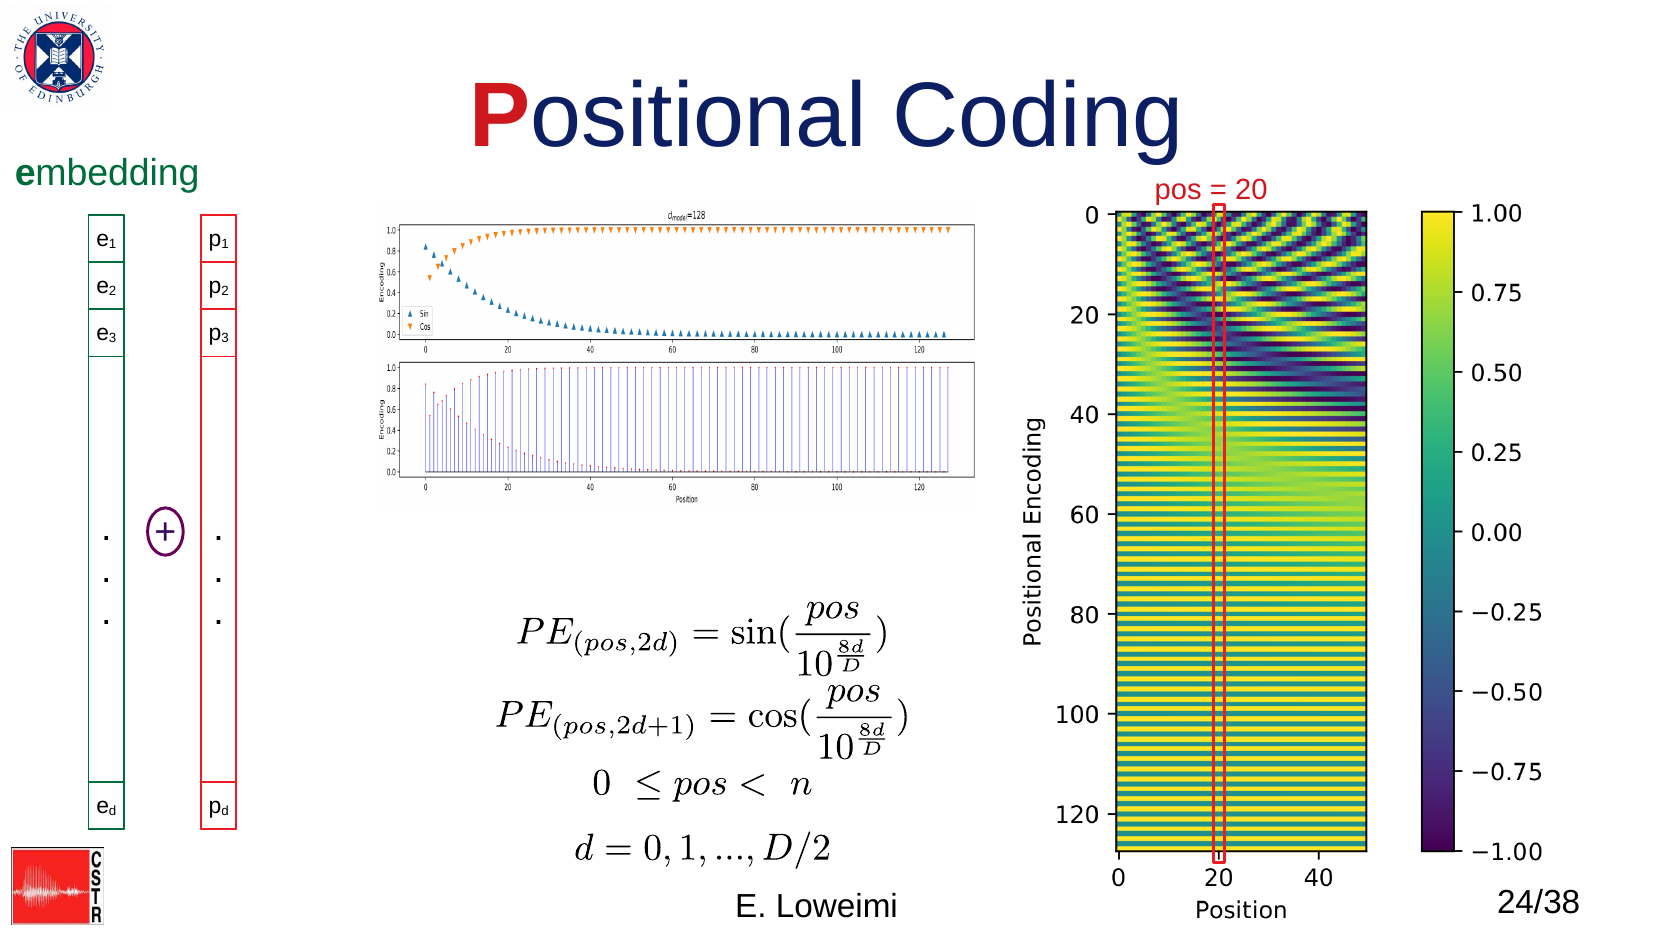

# Positional Coding
embedding
pos = 20
e1
e2
e3
.
.
.
ed
p1
p2
p3
.
.
.
pd
+
24/38
E. Loweimi